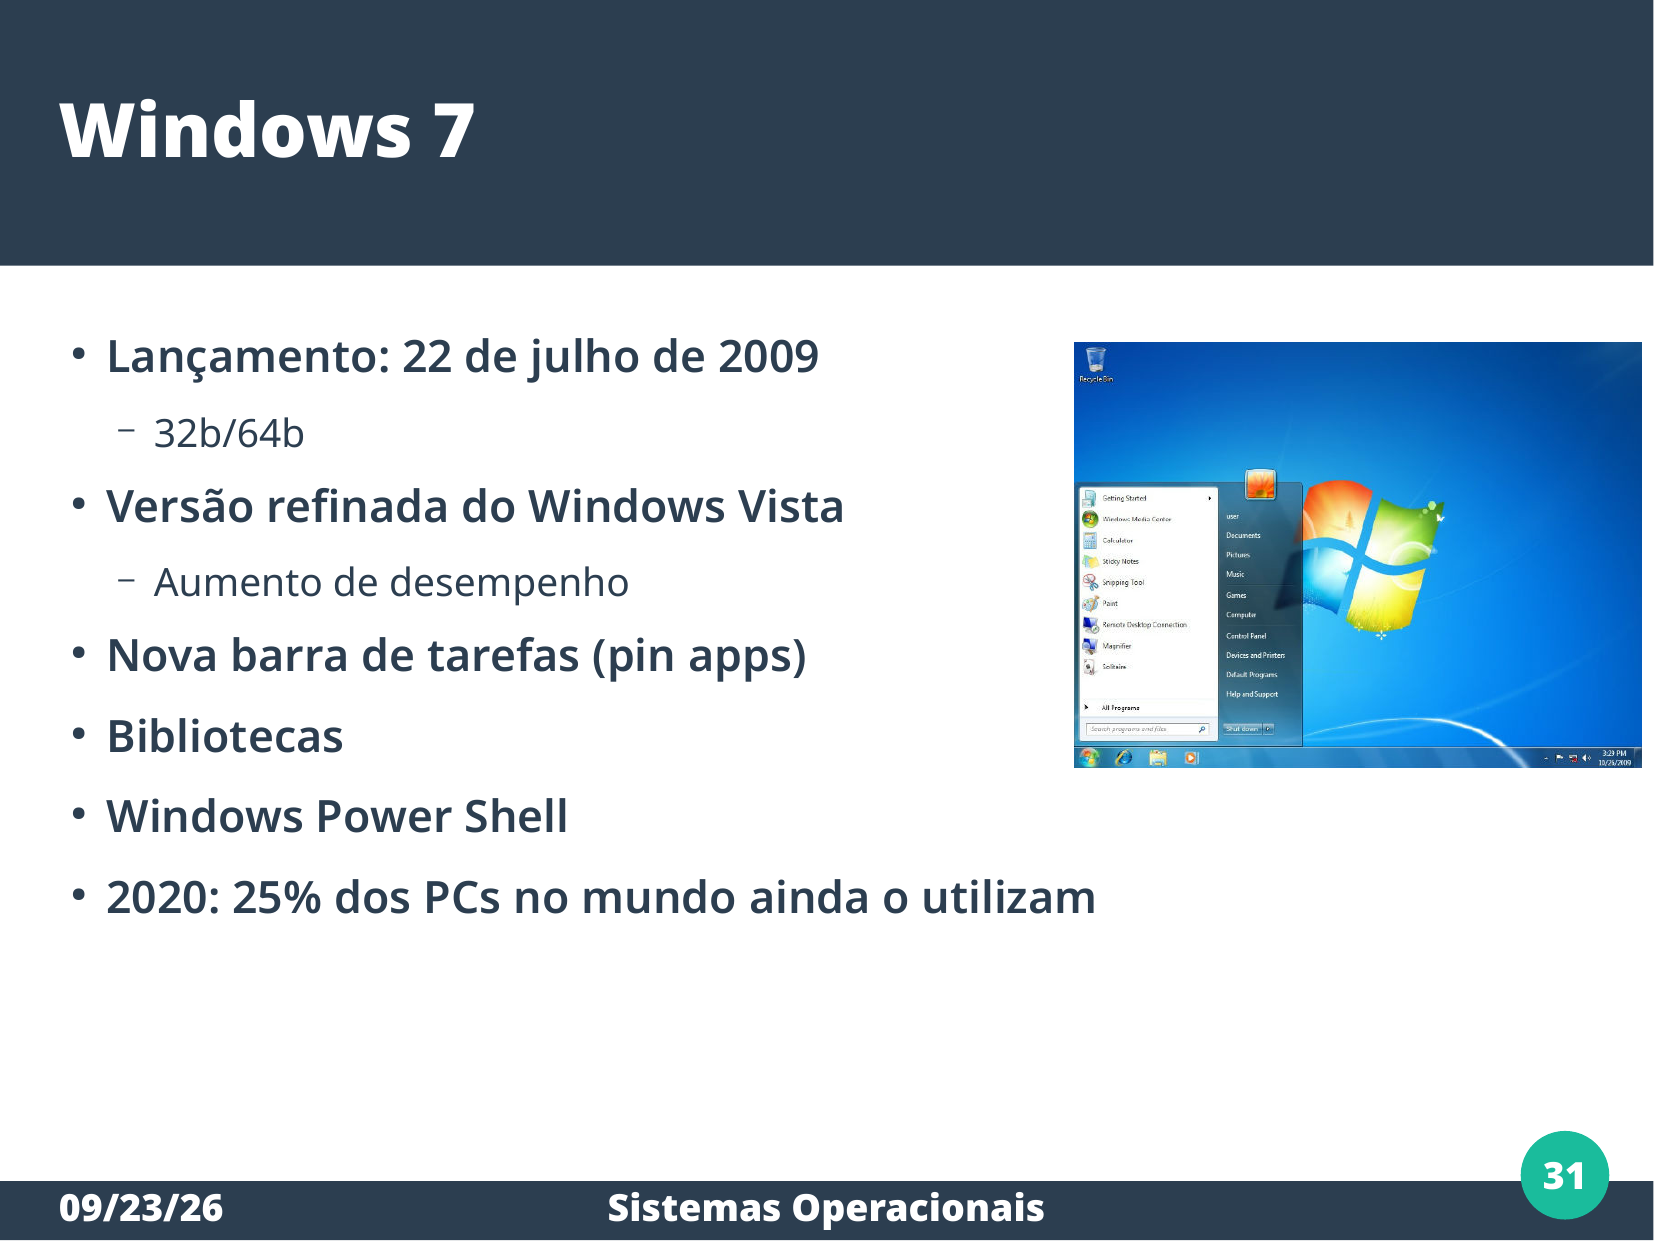

# Windows 7
Lançamento: 22 de julho de 2009
32b/64b
Versão refinada do Windows Vista
Aumento de desempenho
Nova barra de tarefas (pin apps)
Bibliotecas
Windows Power Shell
2020: 25% dos PCs no mundo ainda o utilizam
31
Sistemas Operacionais